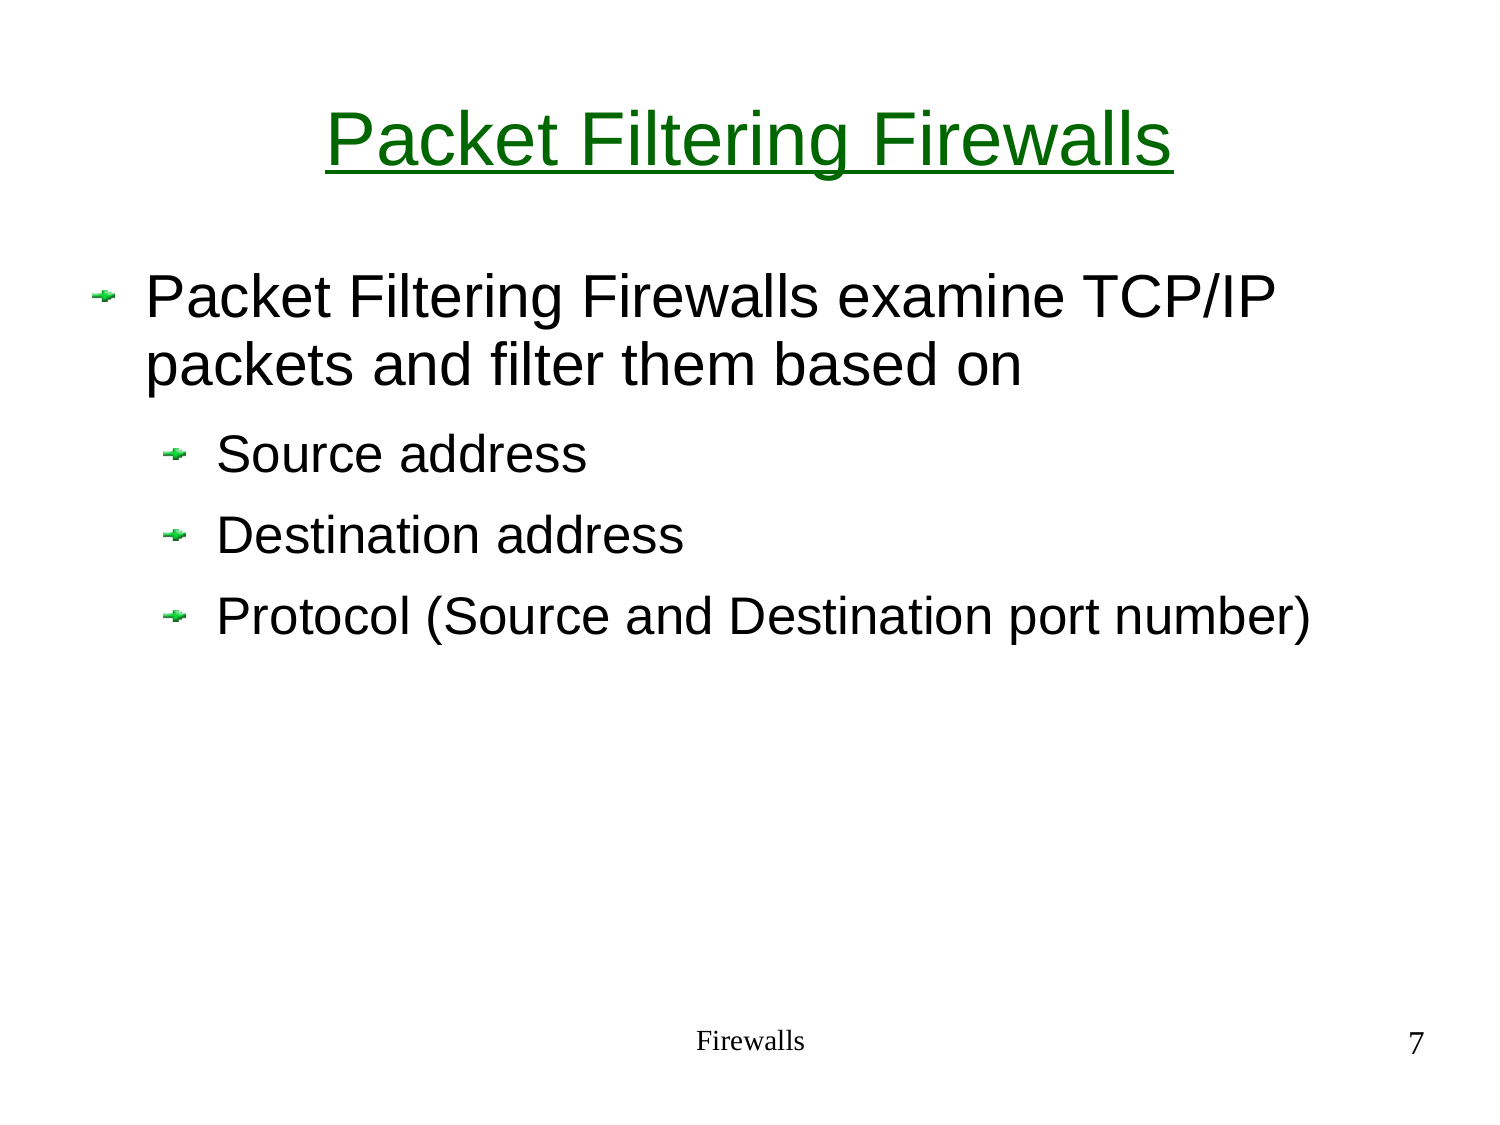

# Packet Filtering Firewalls
Packet Filtering Firewalls examine TCP/IP packets and filter them based on
Source address
Destination address
Protocol (Source and Destination port number)
Firewalls
7